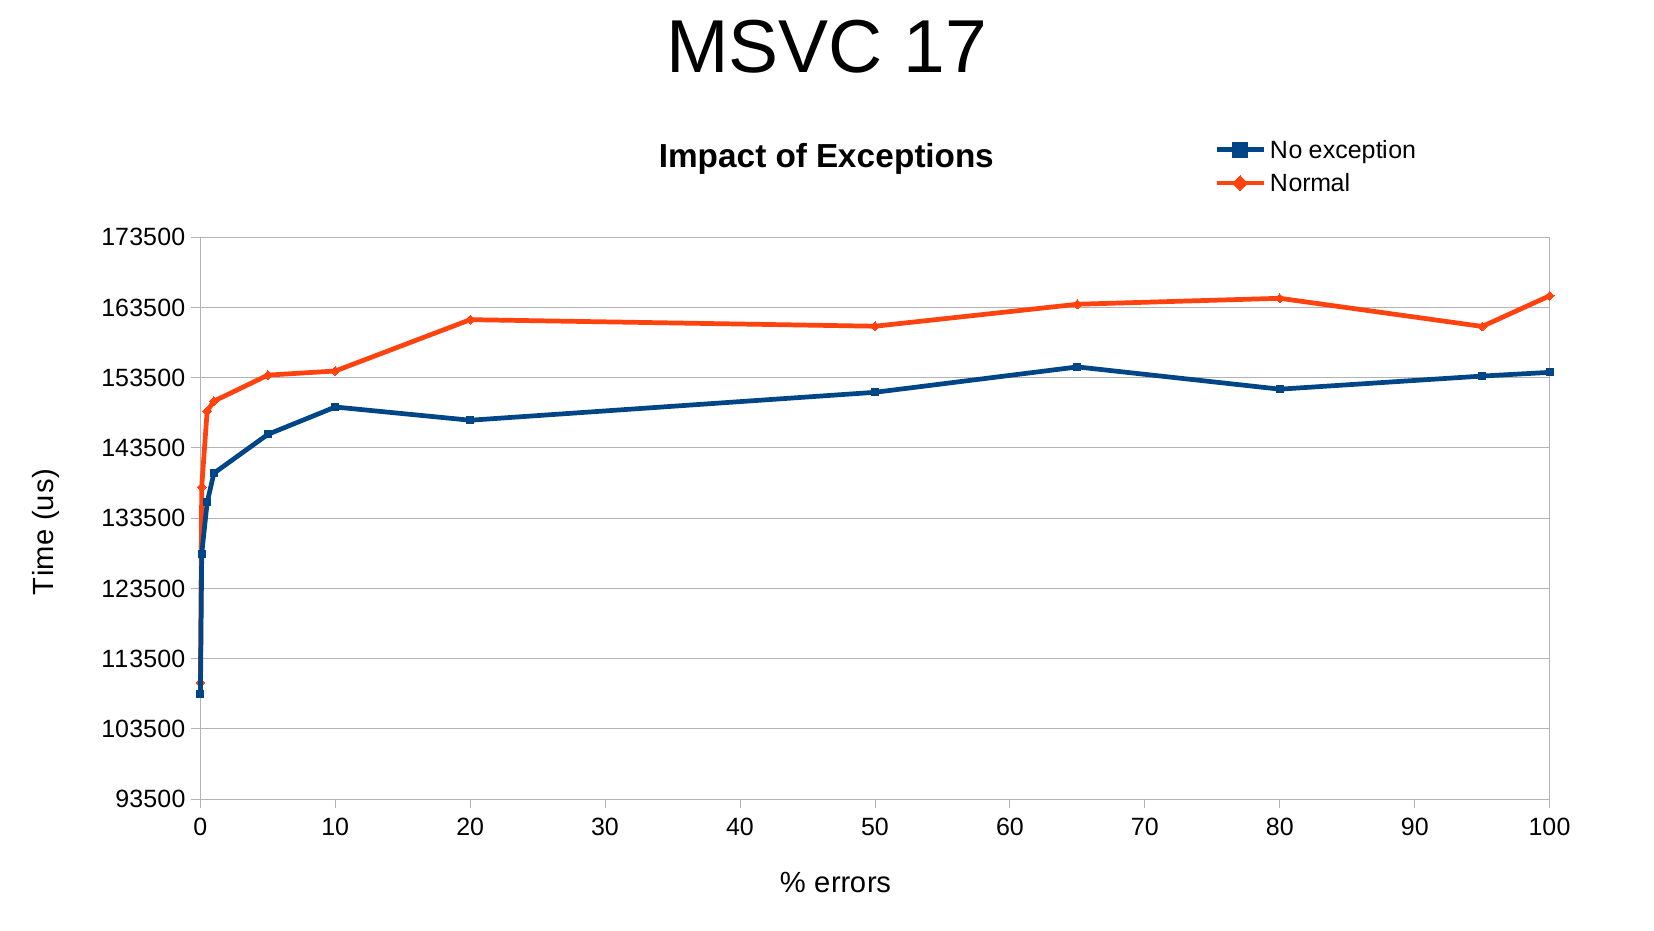

# MSVC 17
### Chart: Impact of Exceptions
| Category | No exception | Normal |
|---|---|---|